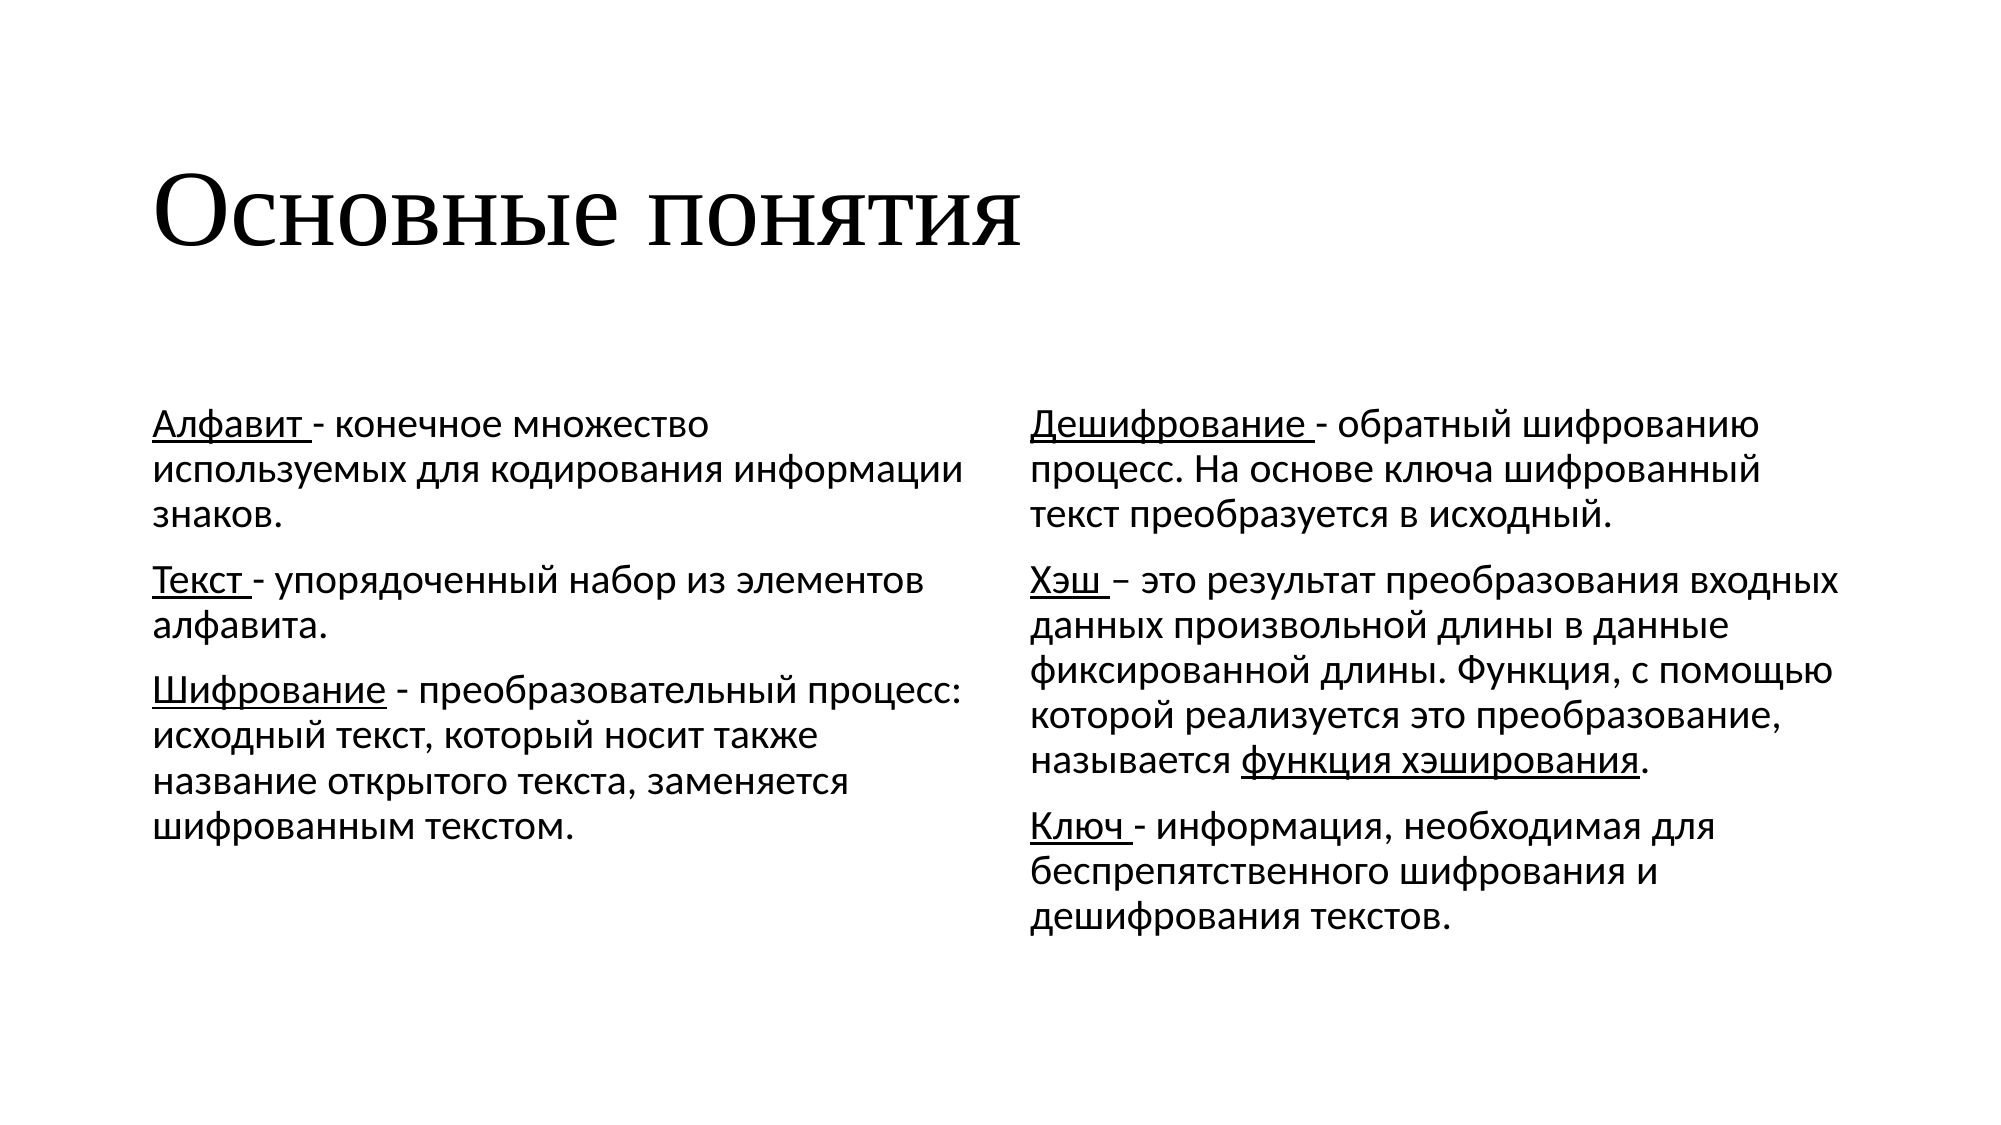

# Основные понятия
Алфавит - конечное множество используемых для кодирования информации знаков.
Текст - упорядоченный набор из элементов алфавита.
Шифрование - преобразовательный процесс: исходный текст, который носит также название открытого текста, заменяется шифрованным текстом.
Дешифрование - обратный шифрованию процесс. На основе ключа шифрованный текст преобразуется в исходный.
Хэш – это результат преобразования входных данных произвольной длины в данные фиксированной длины. Функция, с помощью которой реализуется это преобразование, называется функция хэширования.
Ключ - информация, необходимая для беспрепятственного шифрования и дешифрования текстов.